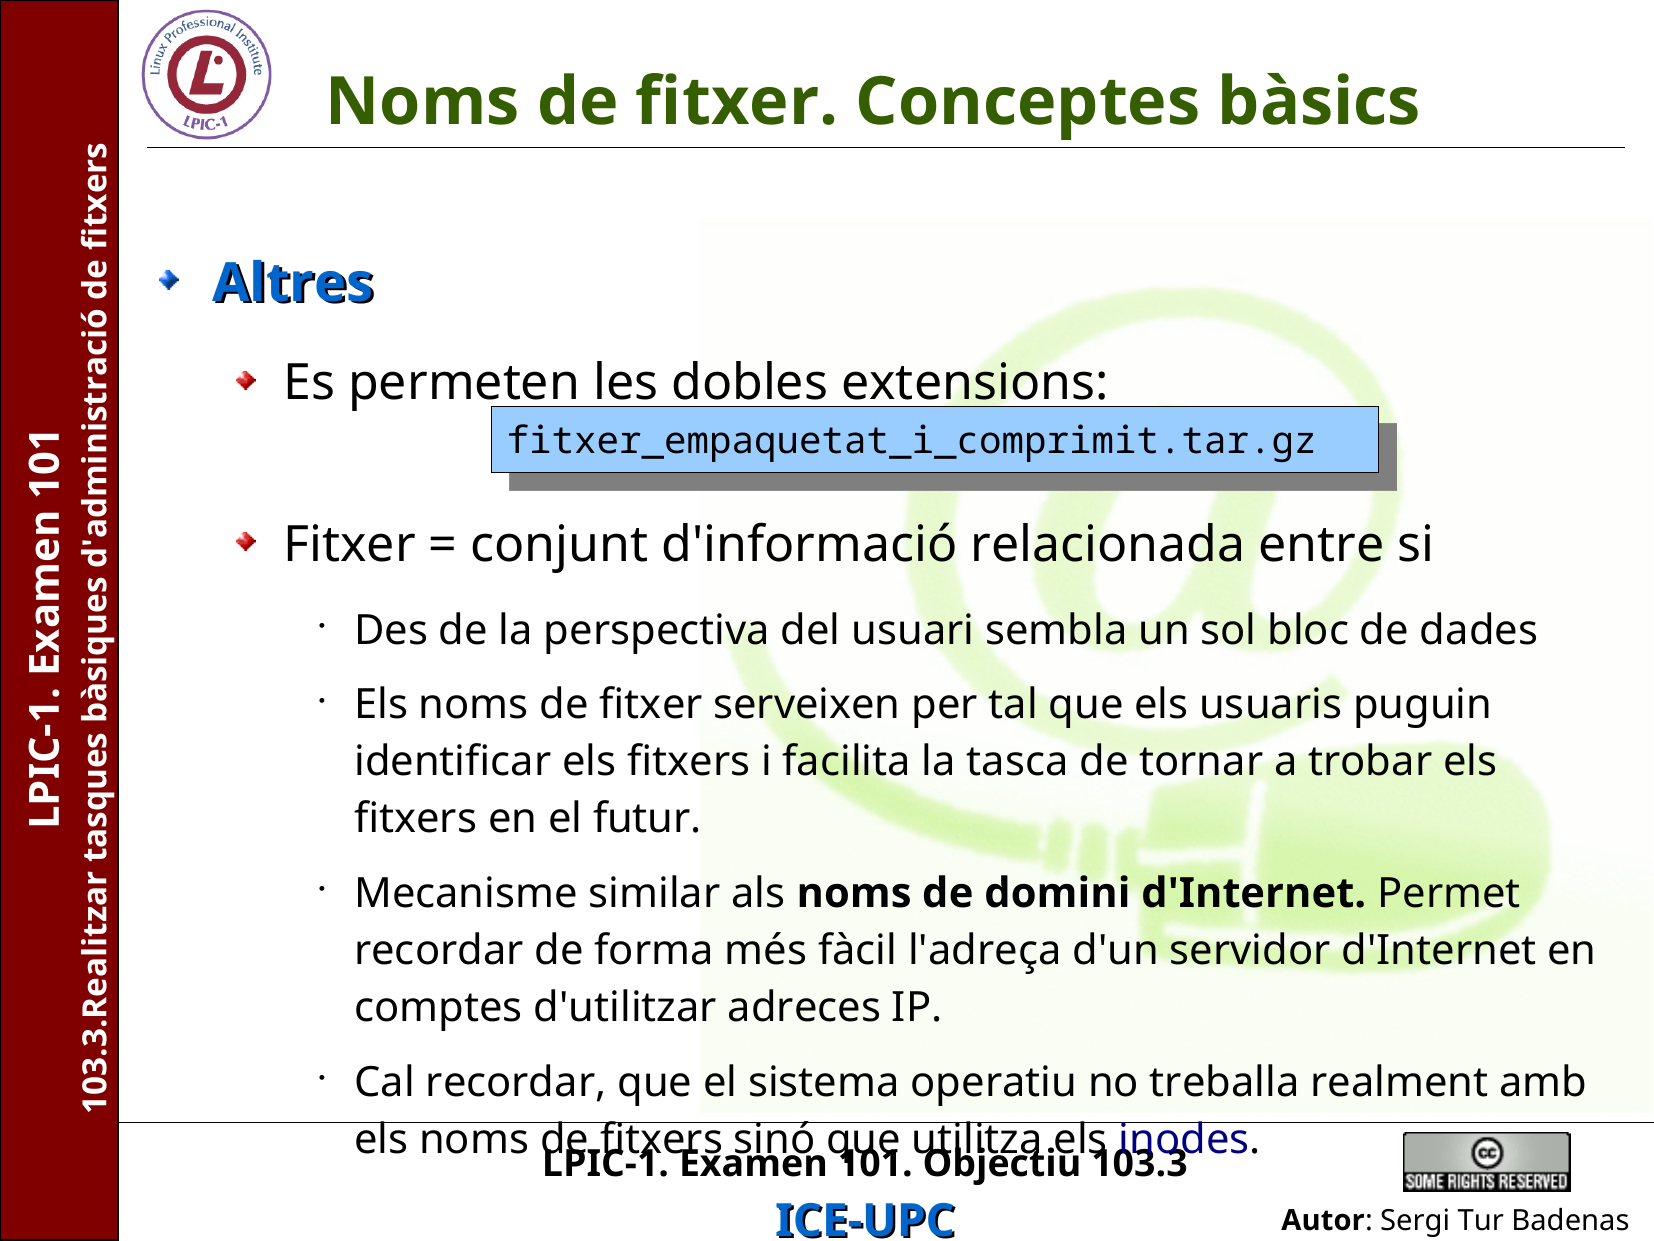

# Noms de fitxer. Conceptes bàsics
Altres
Es permeten les dobles extensions:
Fitxer = conjunt d'informació relacionada entre si
Des de la perspectiva del usuari sembla un sol bloc de dades
Els noms de fitxer serveixen per tal que els usuaris puguin identificar els fitxers i facilita la tasca de tornar a trobar els fitxers en el futur.
Mecanisme similar als noms de domini d'Internet. Permet recordar de forma més fàcil l'adreça d'un servidor d'Internet en comptes d'utilitzar adreces IP.
Cal recordar, que el sistema operatiu no treballa realment amb els noms de fitxers sinó que utilitza els inodes.
fitxer_empaquetat_i_comprimit.tar.gz